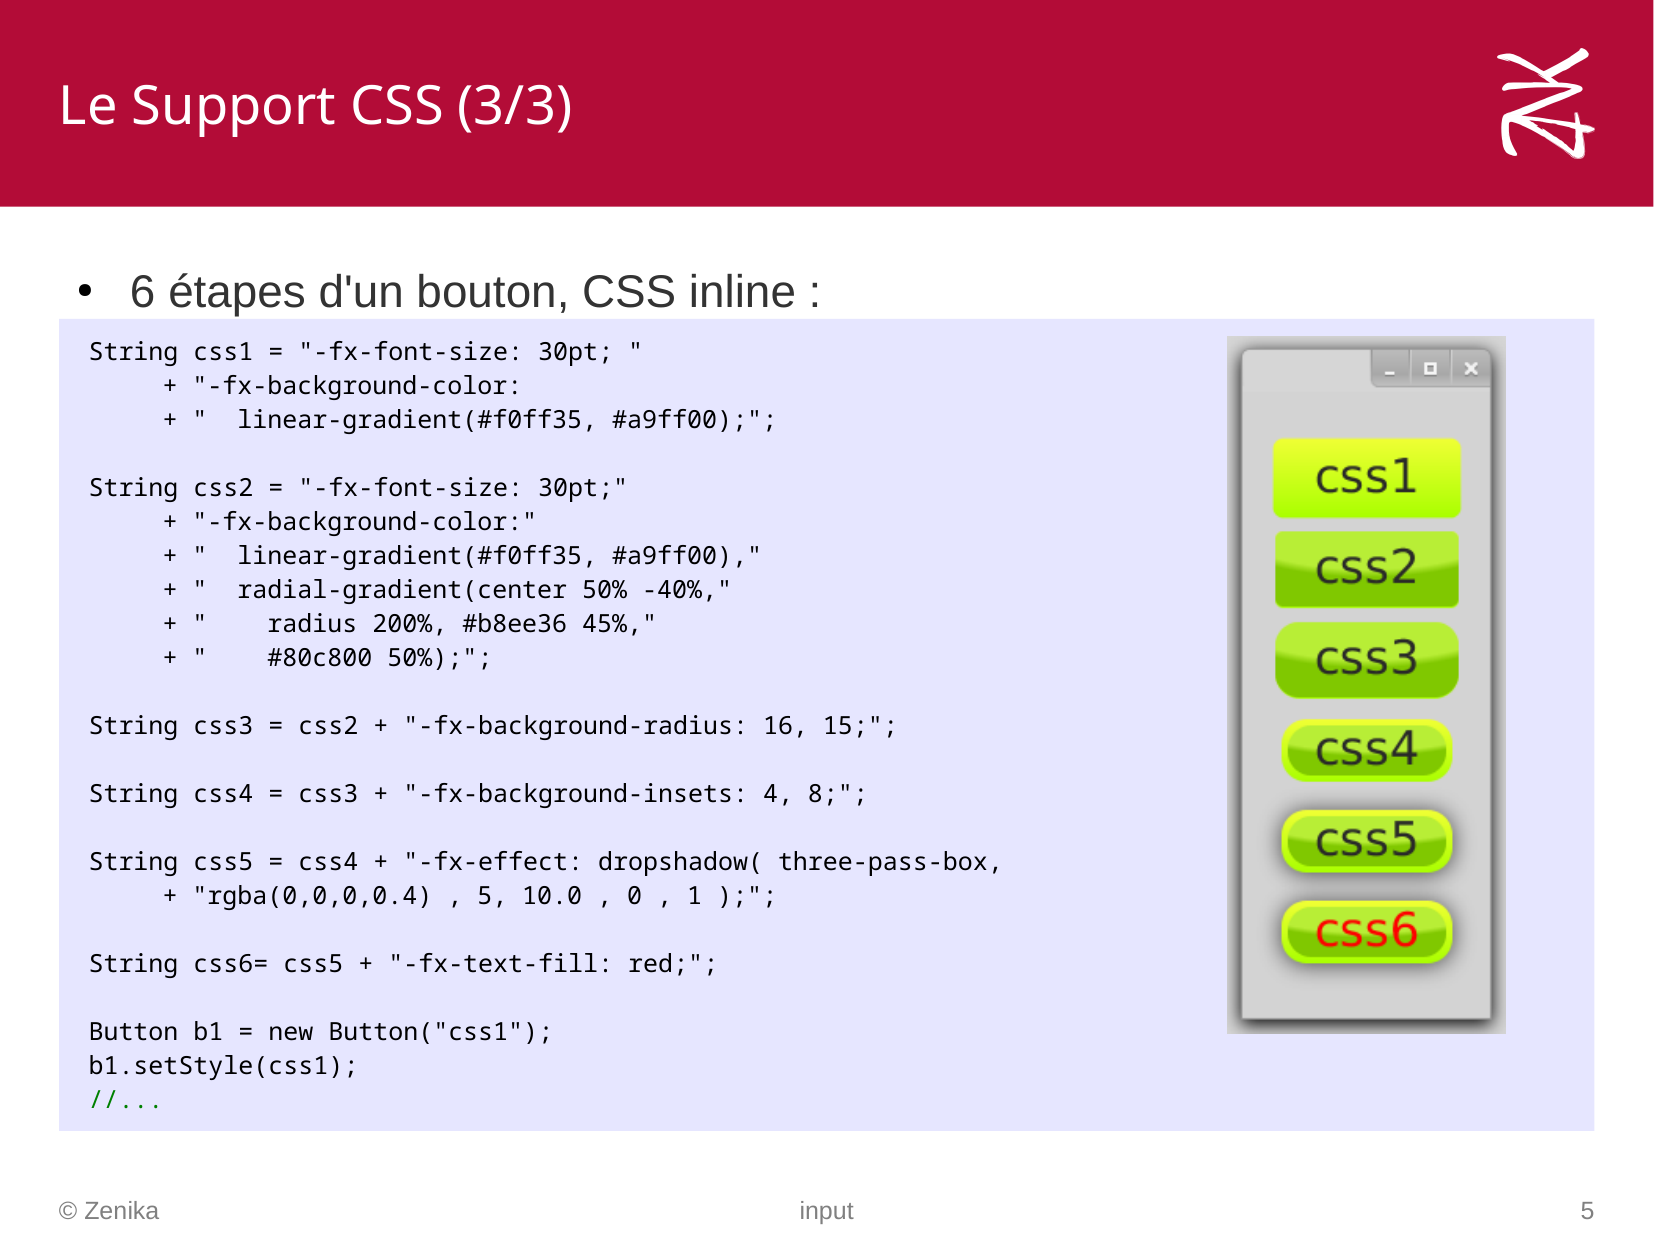

# Le Support CSS (3/3)
6 étapes d'un bouton, CSS inline :
String css1 = "-fx-font-size: 30pt; "
	+ "-fx-background-color:
	+ " linear-gradient(#f0ff35, #a9ff00);";
String css2 = "-fx-font-size: 30pt;"
	+ "-fx-background-color:"
	+ " linear-gradient(#f0ff35, #a9ff00),"
	+ " radial-gradient(center 50% -40%,"
	+ " radius 200%, #b8ee36 45%,"
	+ " #80c800 50%);";
String css3 = css2 + "-fx-background-radius: 16, 15;";
String css4 = css3 + "-fx-background-insets: 4, 8;";
String css5 = css4 + "-fx-effect: dropshadow( three-pass-box,
	+ "rgba(0,0,0,0.4) , 5, 10.0 , 0 , 1 );";
String css6= css5 + "-fx-text-fill: red;";
Button b1 = new Button("css1");
b1.setStyle(css1);
//...